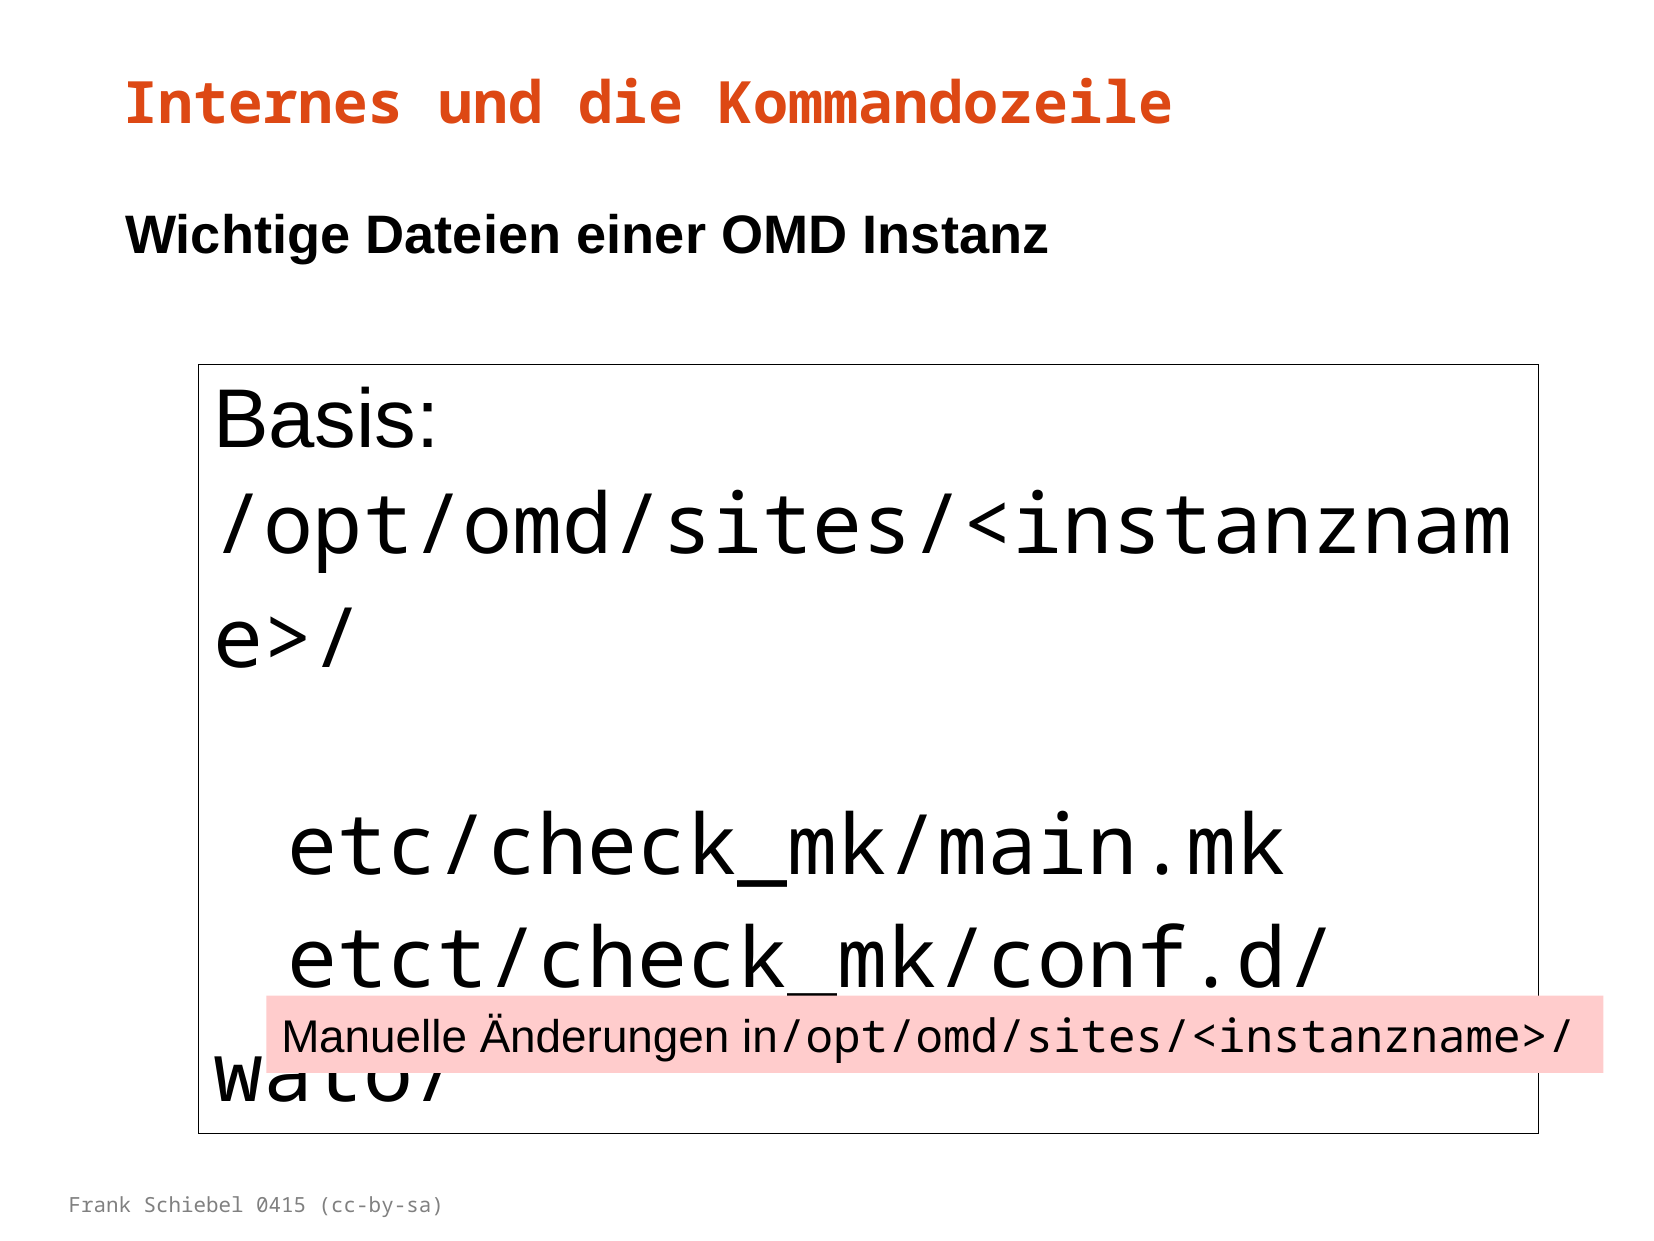

Internes und die Kommandozeile
Wichtige Dateien einer OMD Instanz
Basis: /opt/omd/sites/<instanzname>/
	etc/check_mk/main.mk
	etct/check_mk/conf.d/wato/
Manuelle Änderungen in/opt/omd/sites/<instanzname>/